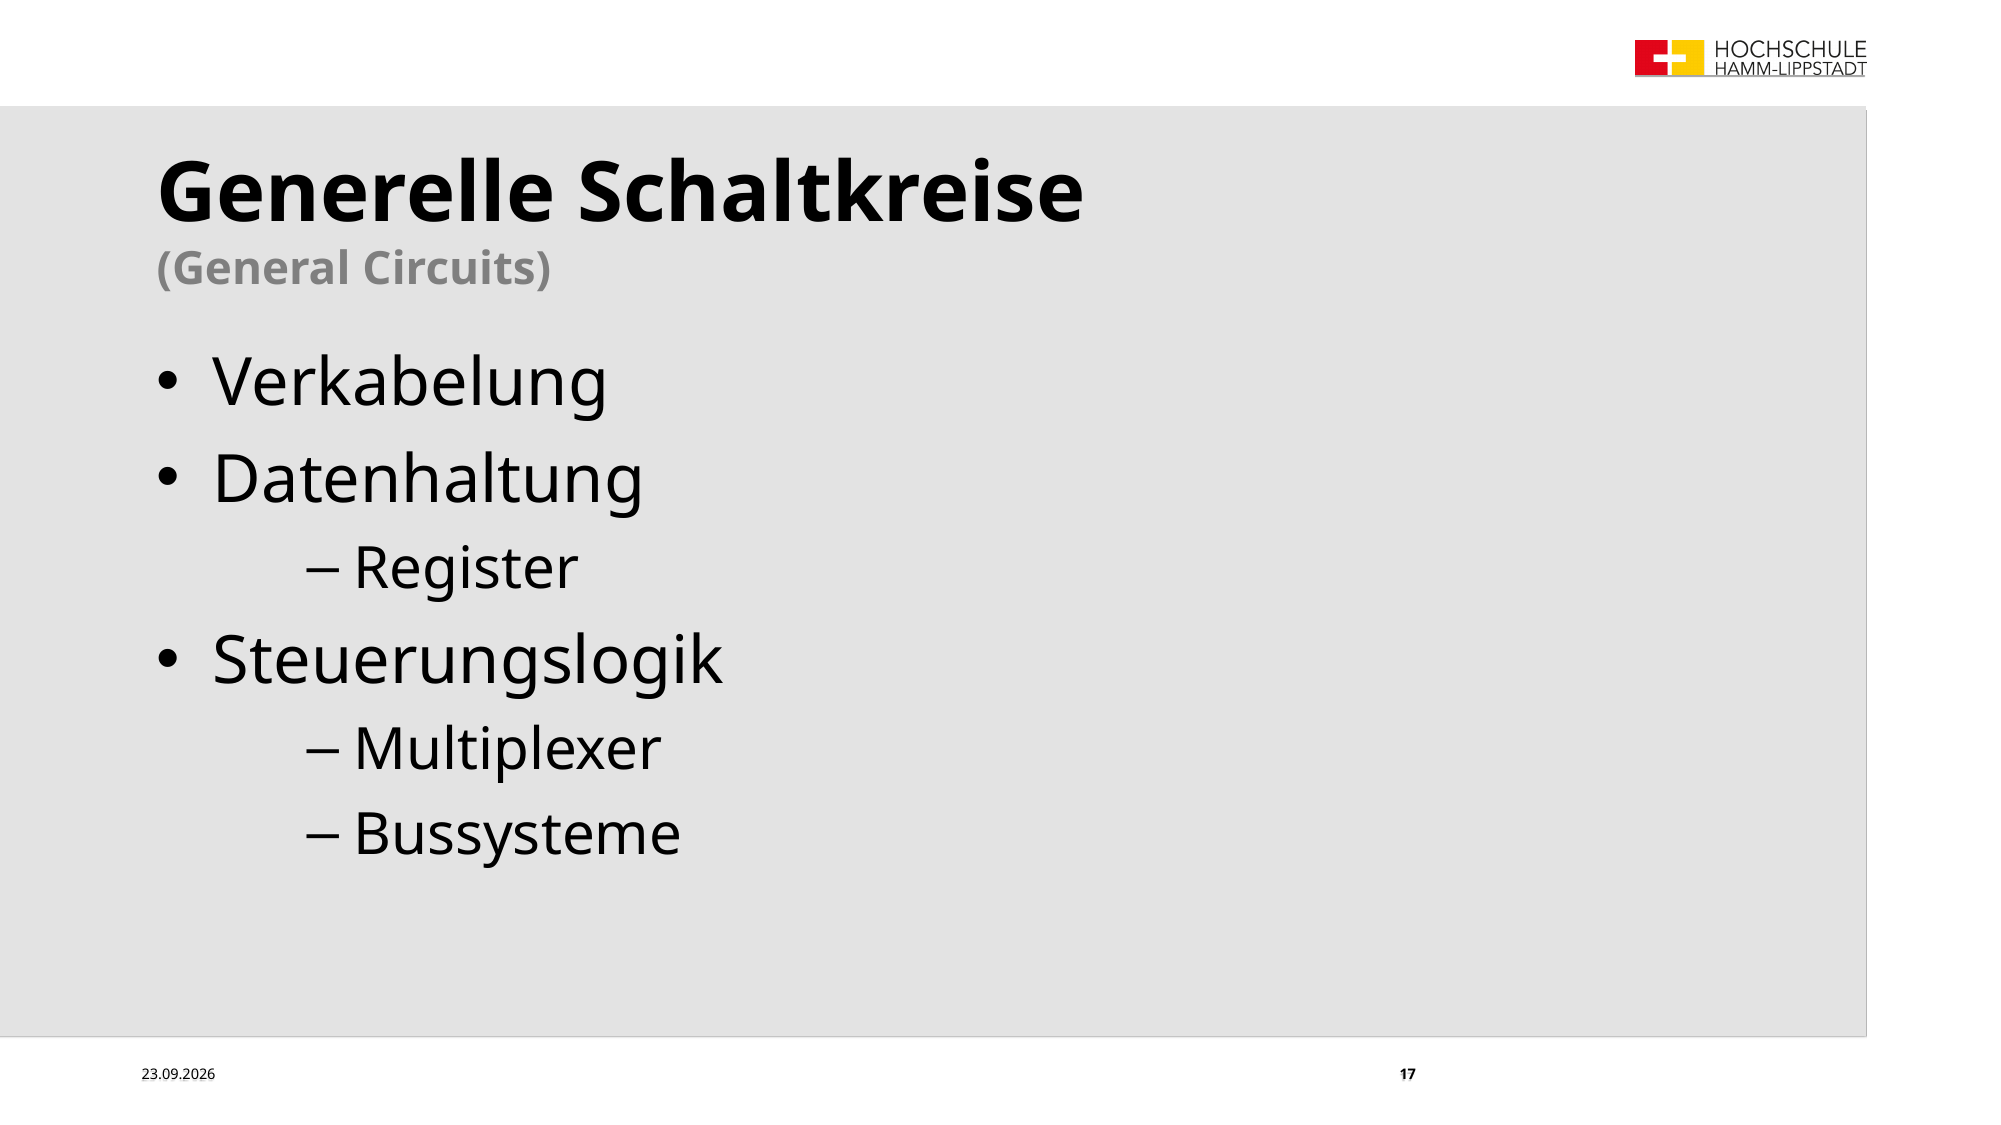

# Generelle Schaltkreise (General Circuits)
Verkabelung
Datenhaltung
Register
Steuerungslogik
Multiplexer
Bussysteme
17